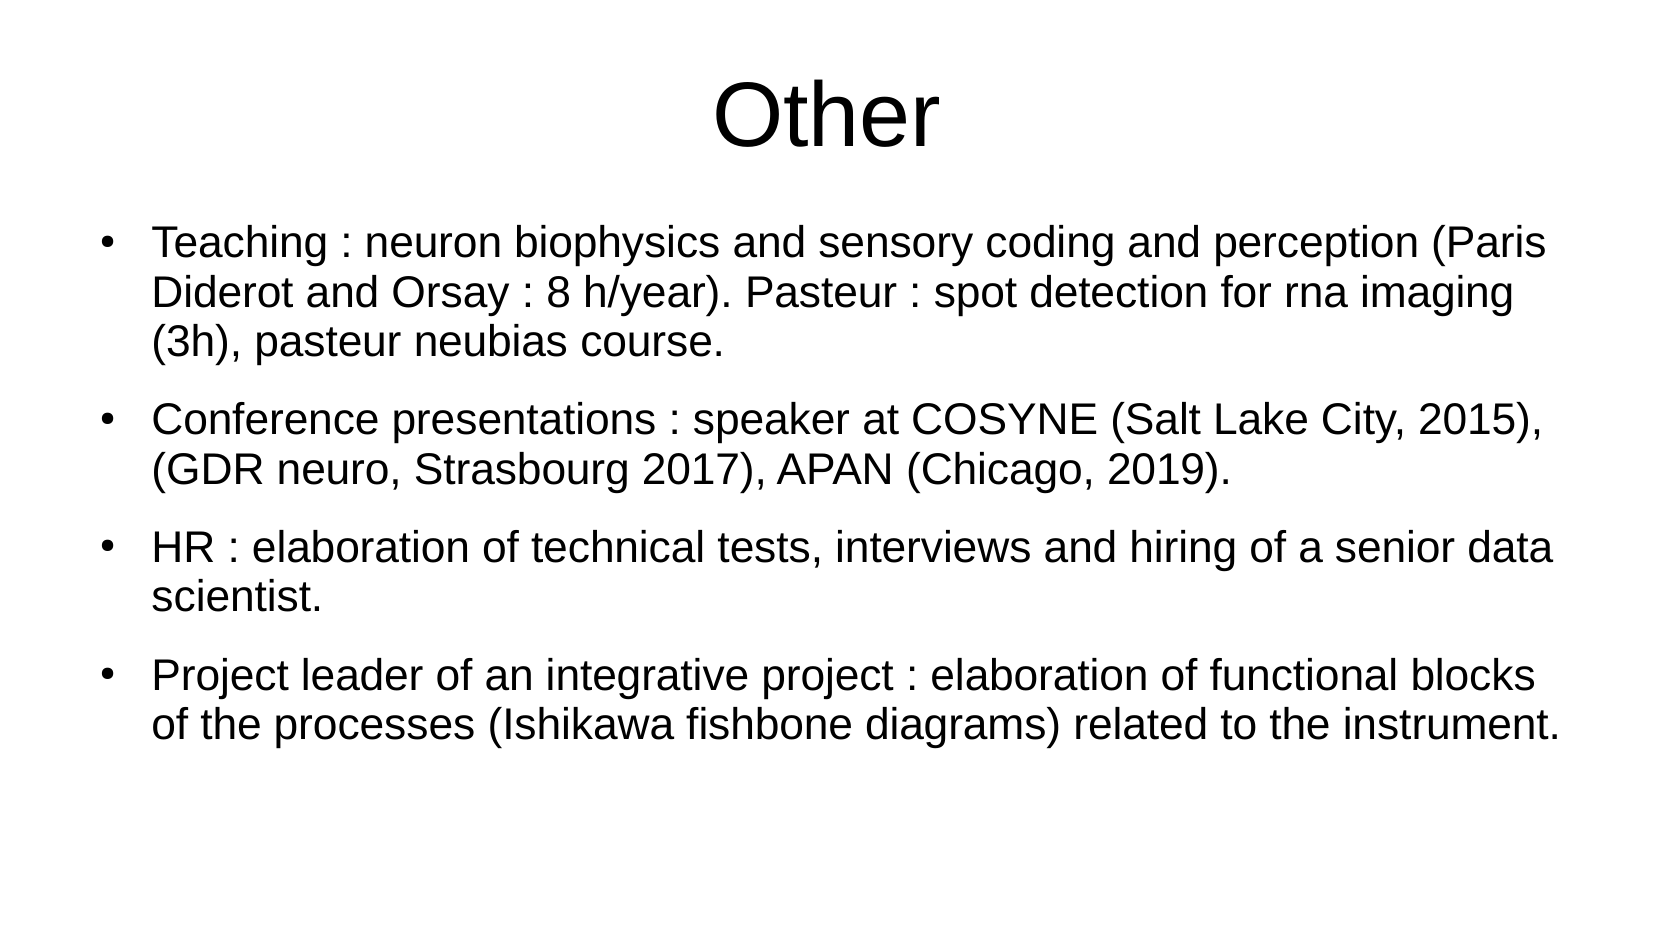

# Other
Teaching : neuron biophysics and sensory coding and perception (Paris Diderot and Orsay : 8 h/year). Pasteur : spot detection for rna imaging (3h), pasteur neubias course.
Conference presentations : speaker at COSYNE (Salt Lake City, 2015), (GDR neuro, Strasbourg 2017), APAN (Chicago, 2019).
HR : elaboration of technical tests, interviews and hiring of a senior data scientist.
Project leader of an integrative project : elaboration of functional blocks of the processes (Ishikawa fishbone diagrams) related to the instrument.